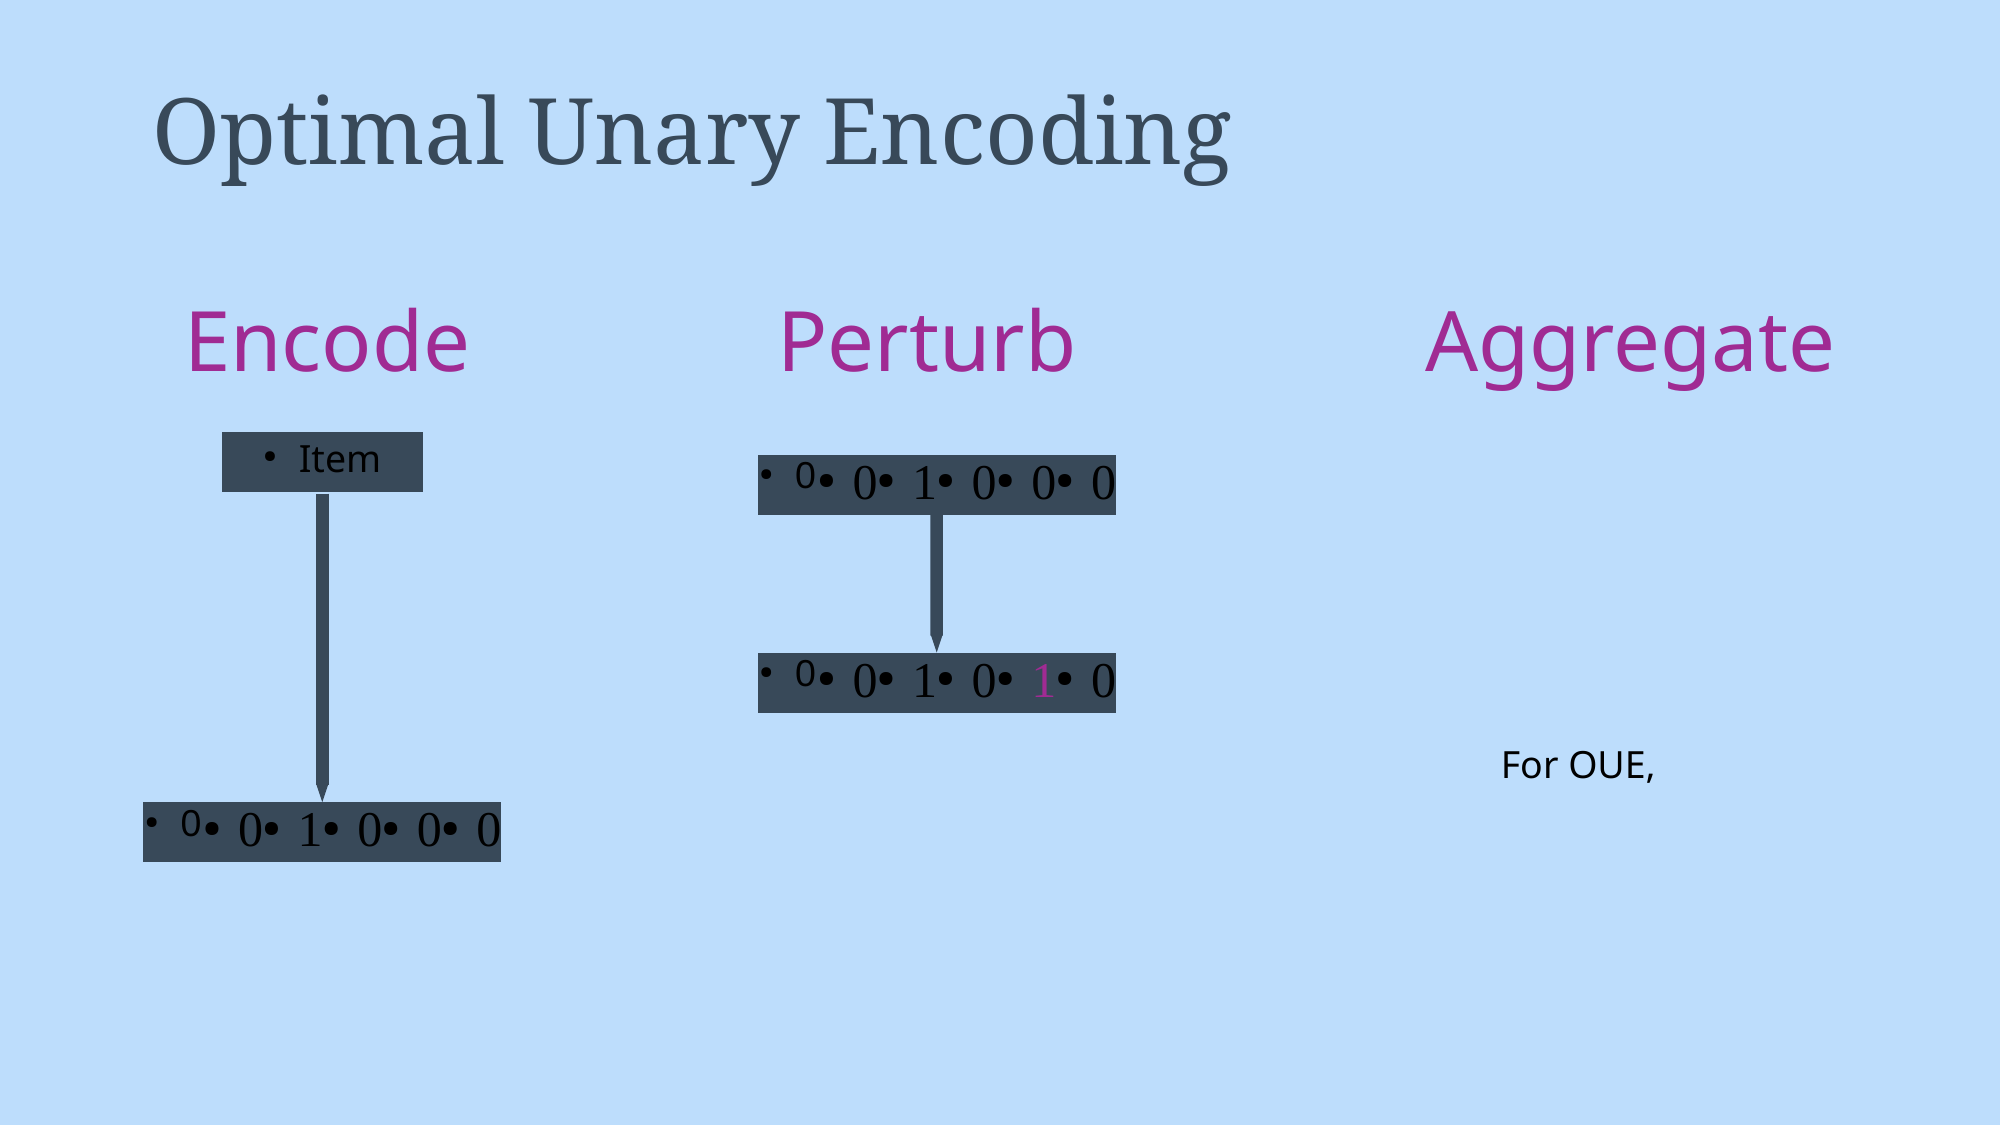

# Optimal Unary Encoding
Encode
Perturb
Aggregate
| Item |
| --- |
| 0 | 0 | 1 | 0 | 0 | 0 |
| --- | --- | --- | --- | --- | --- |
| 0 | 0 | 1 | 0 | 1 | 0 |
| --- | --- | --- | --- | --- | --- |
For OUE,
| 0 | 0 | 1 | 0 | 0 | 0 |
| --- | --- | --- | --- | --- | --- |